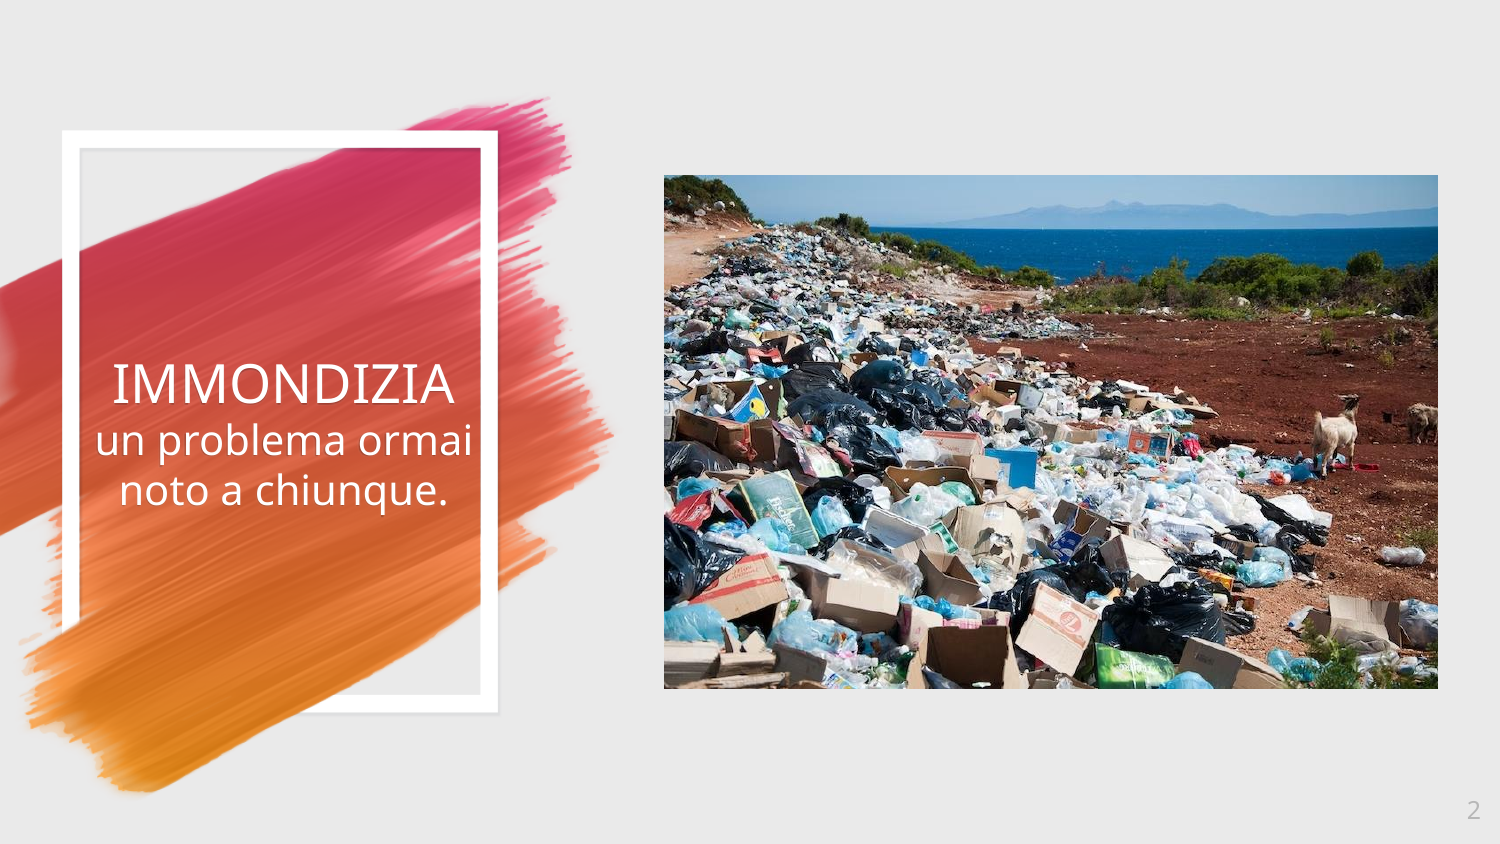

# IMMONDIZIA un problema ormai noto a chiunque.